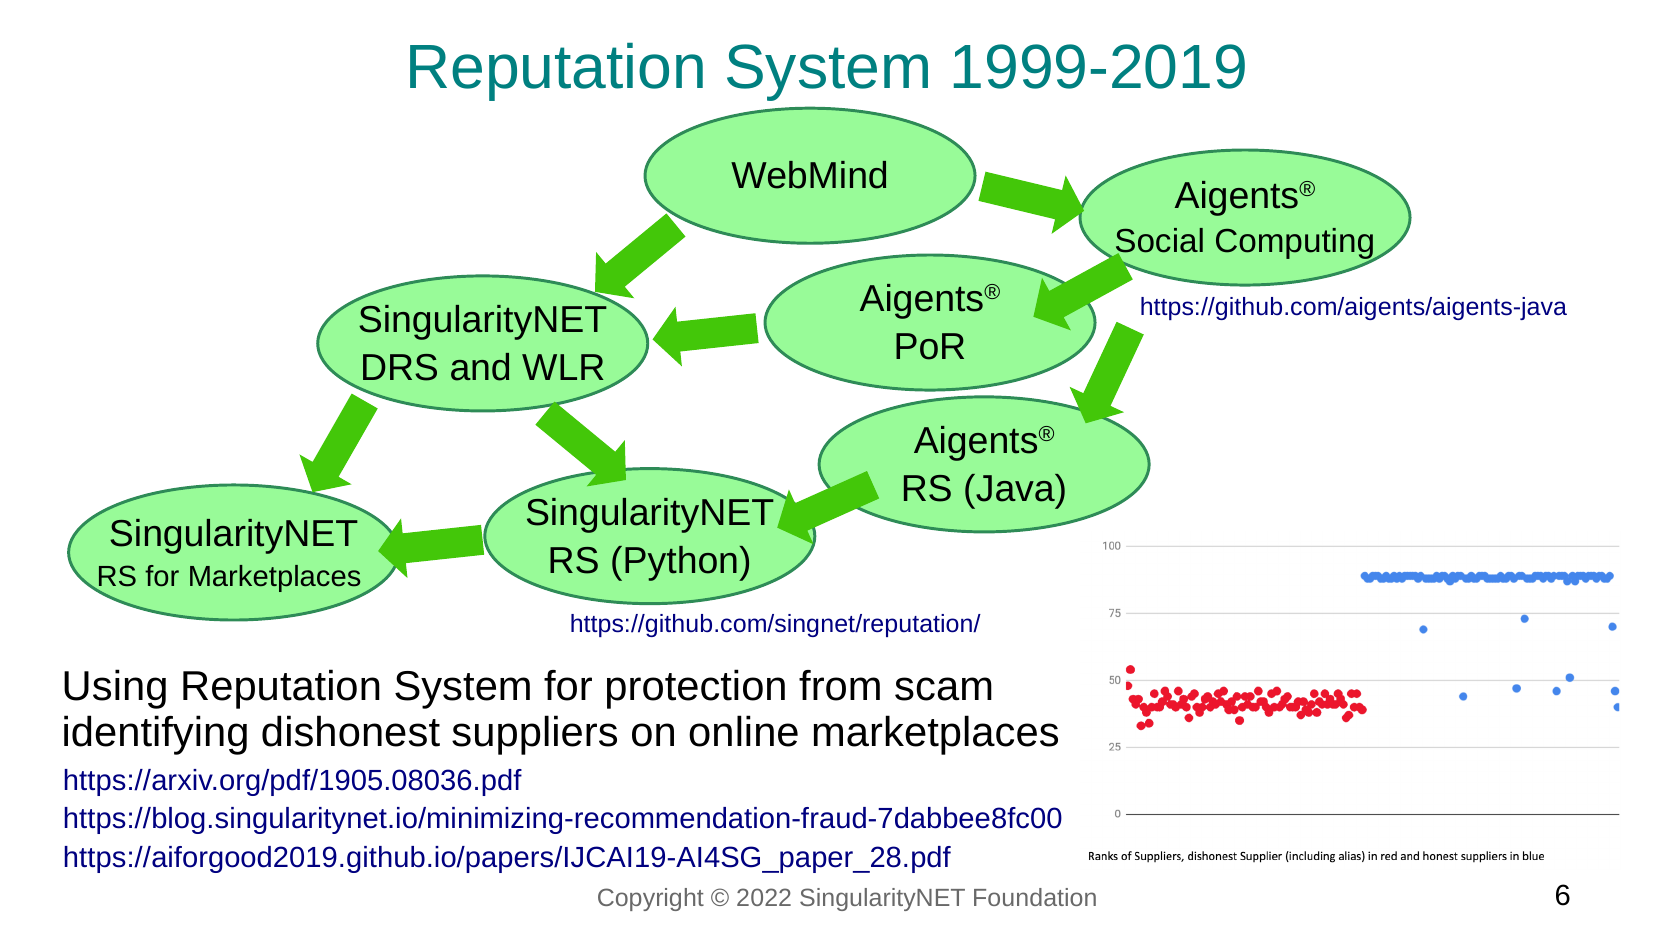

Reputation System 1999-2019
WebMind
Aigents®
Social Computing
Aigents®
PoR
SingularityNET
DRS and WLR
https://github.com/aigents/aigents-java
Aigents®
RS (Java)
SingularityNET
RS (Python)
SingularityNET
RS for Marketplaces
https://github.com/singnet/reputation/
Using Reputation System for protection from scam identifying dishonest suppliers on online marketplaces
https://arxiv.org/pdf/1905.08036.pdf
https://blog.singularitynet.io/minimizing-recommendation-fraud-7dabbee8fc00
https://aiforgood2019.github.io/papers/IJCAI19-AI4SG_paper_28.pdf
Copyright © 2022 SingularityNET Foundation
6